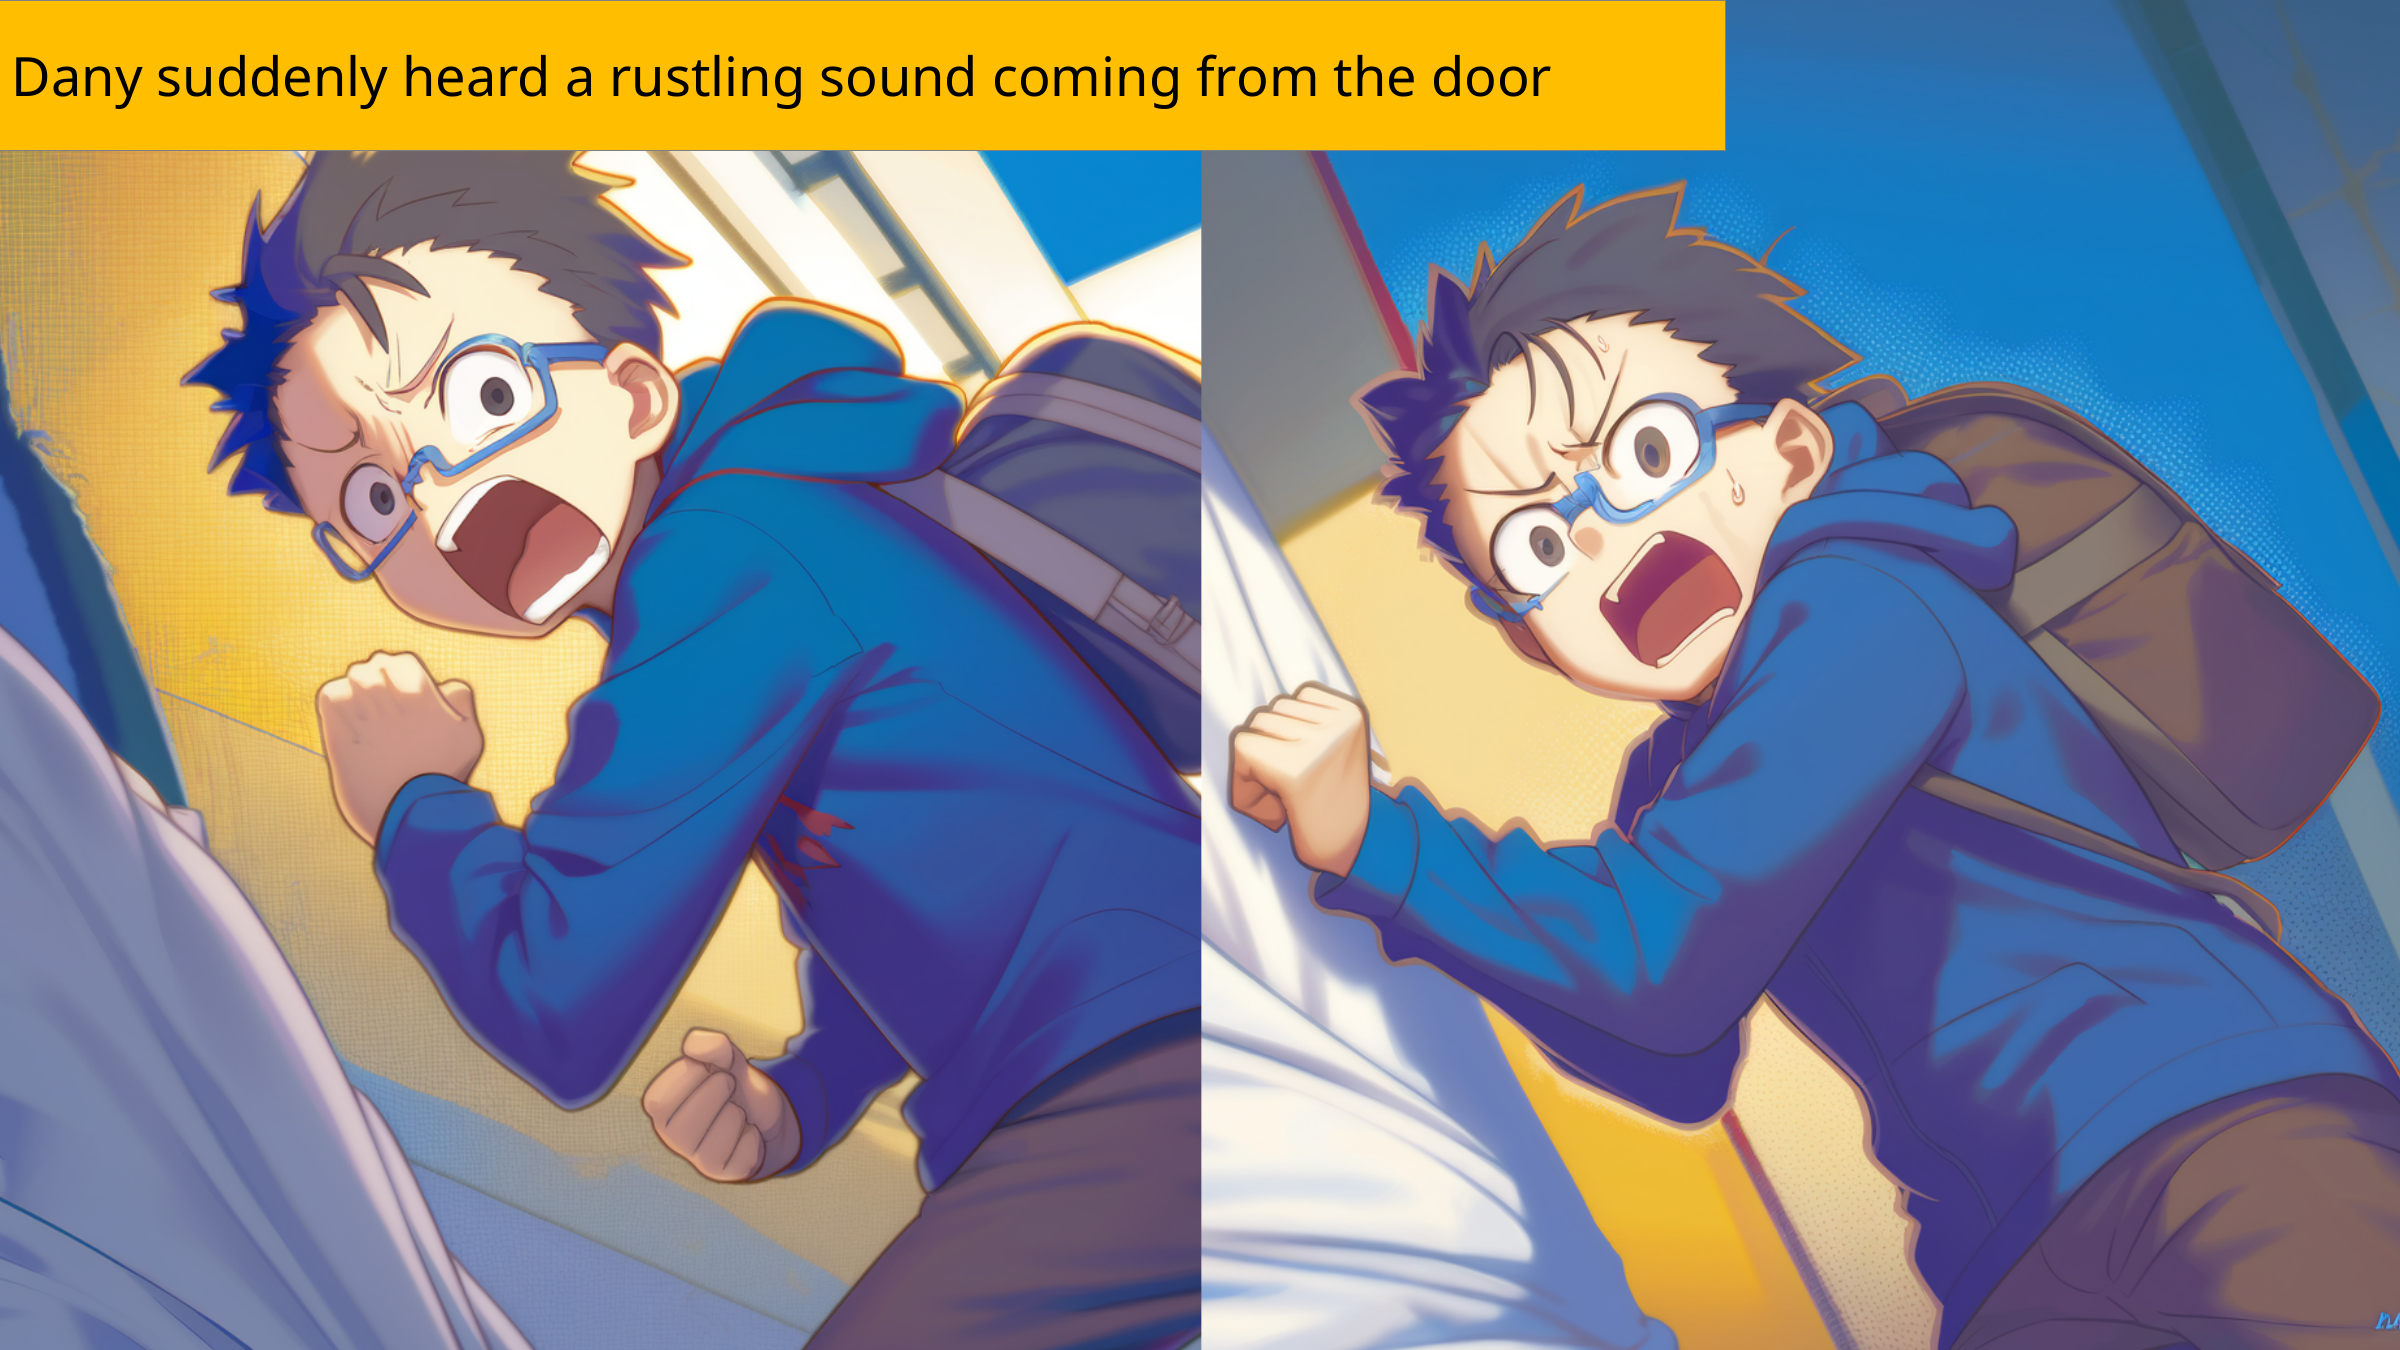

Dany suddenly heard a rustling sound coming from the door